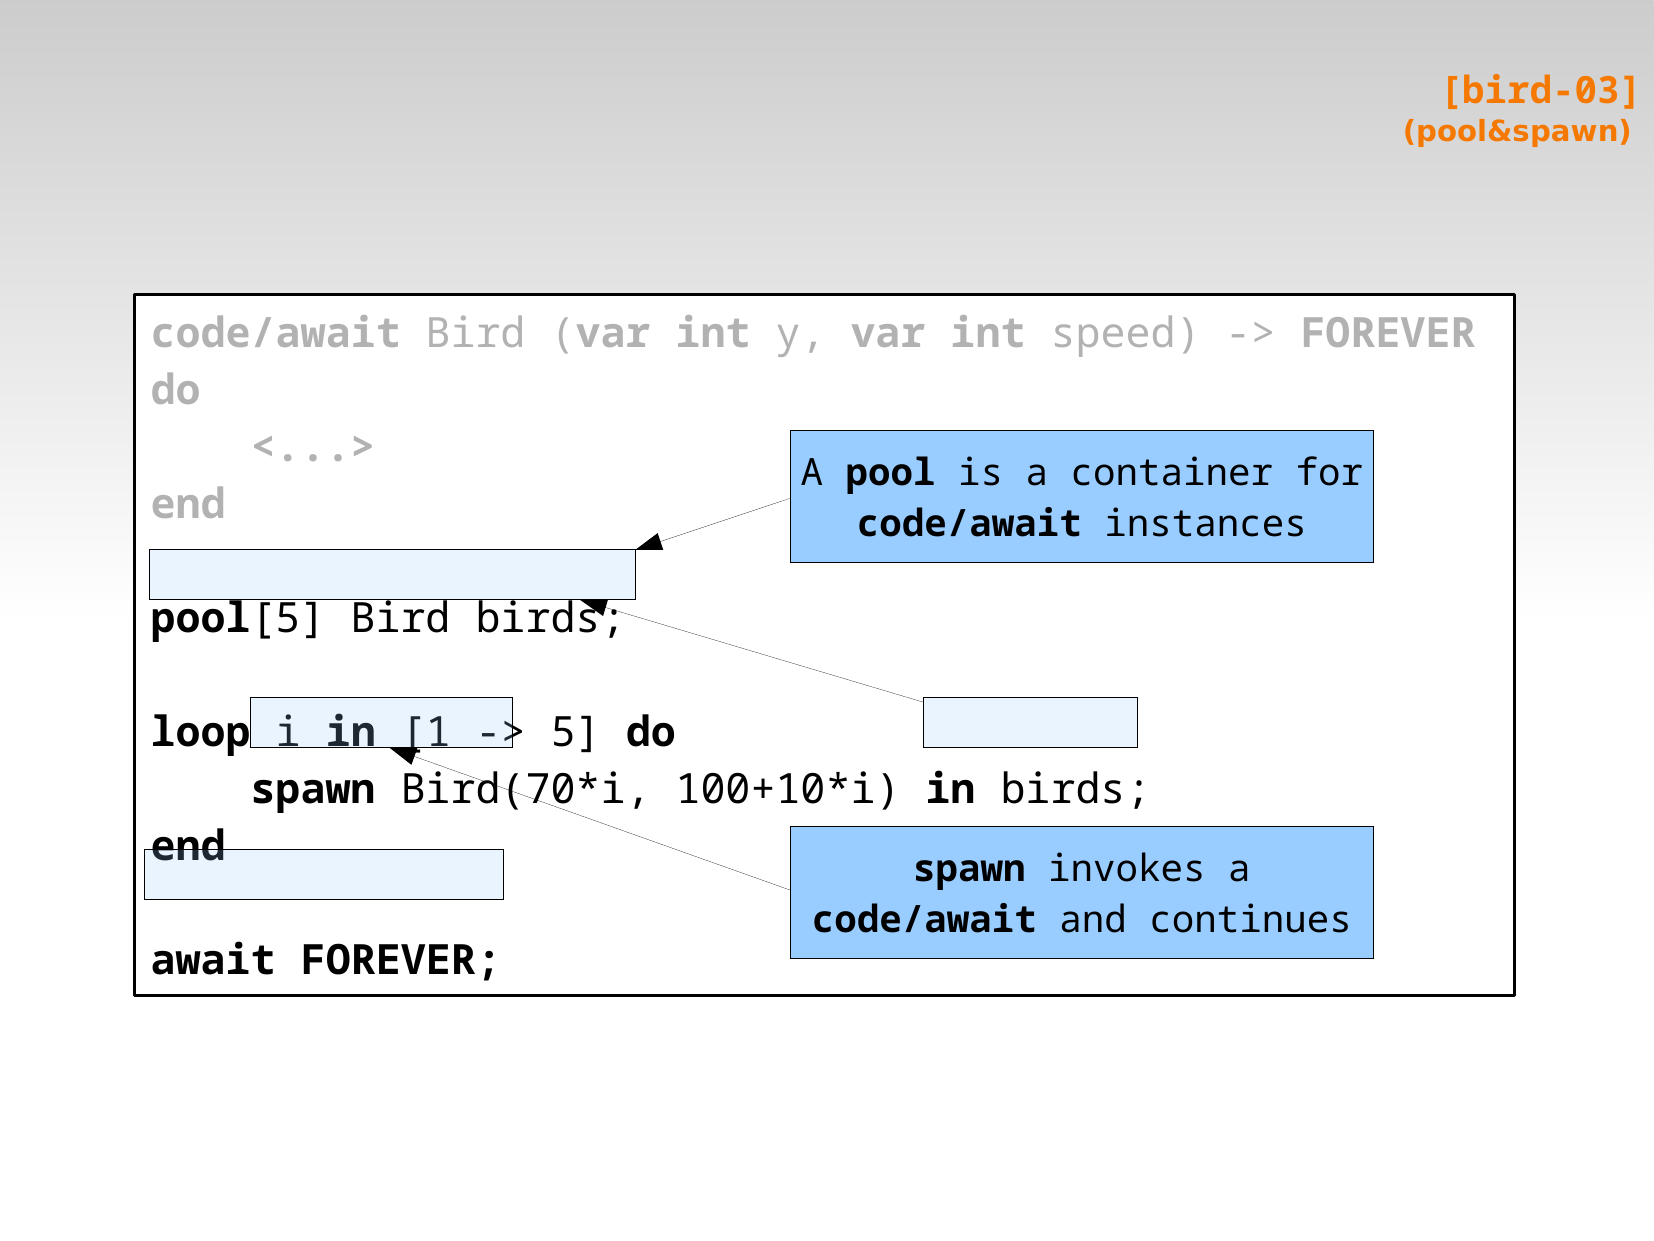

# [bird-03] (pool&spawn)
code/await Bird (var int y, var int speed) -> FOREVER
do
 <...>
end
pool[5] Bird birds;
loop i in [1 -> 5] do
 spawn Bird(70*i, 100+10*i) in birds;
end
await FOREVER;
A pool is a container for code/await instances
spawn invokes a code/await and continues